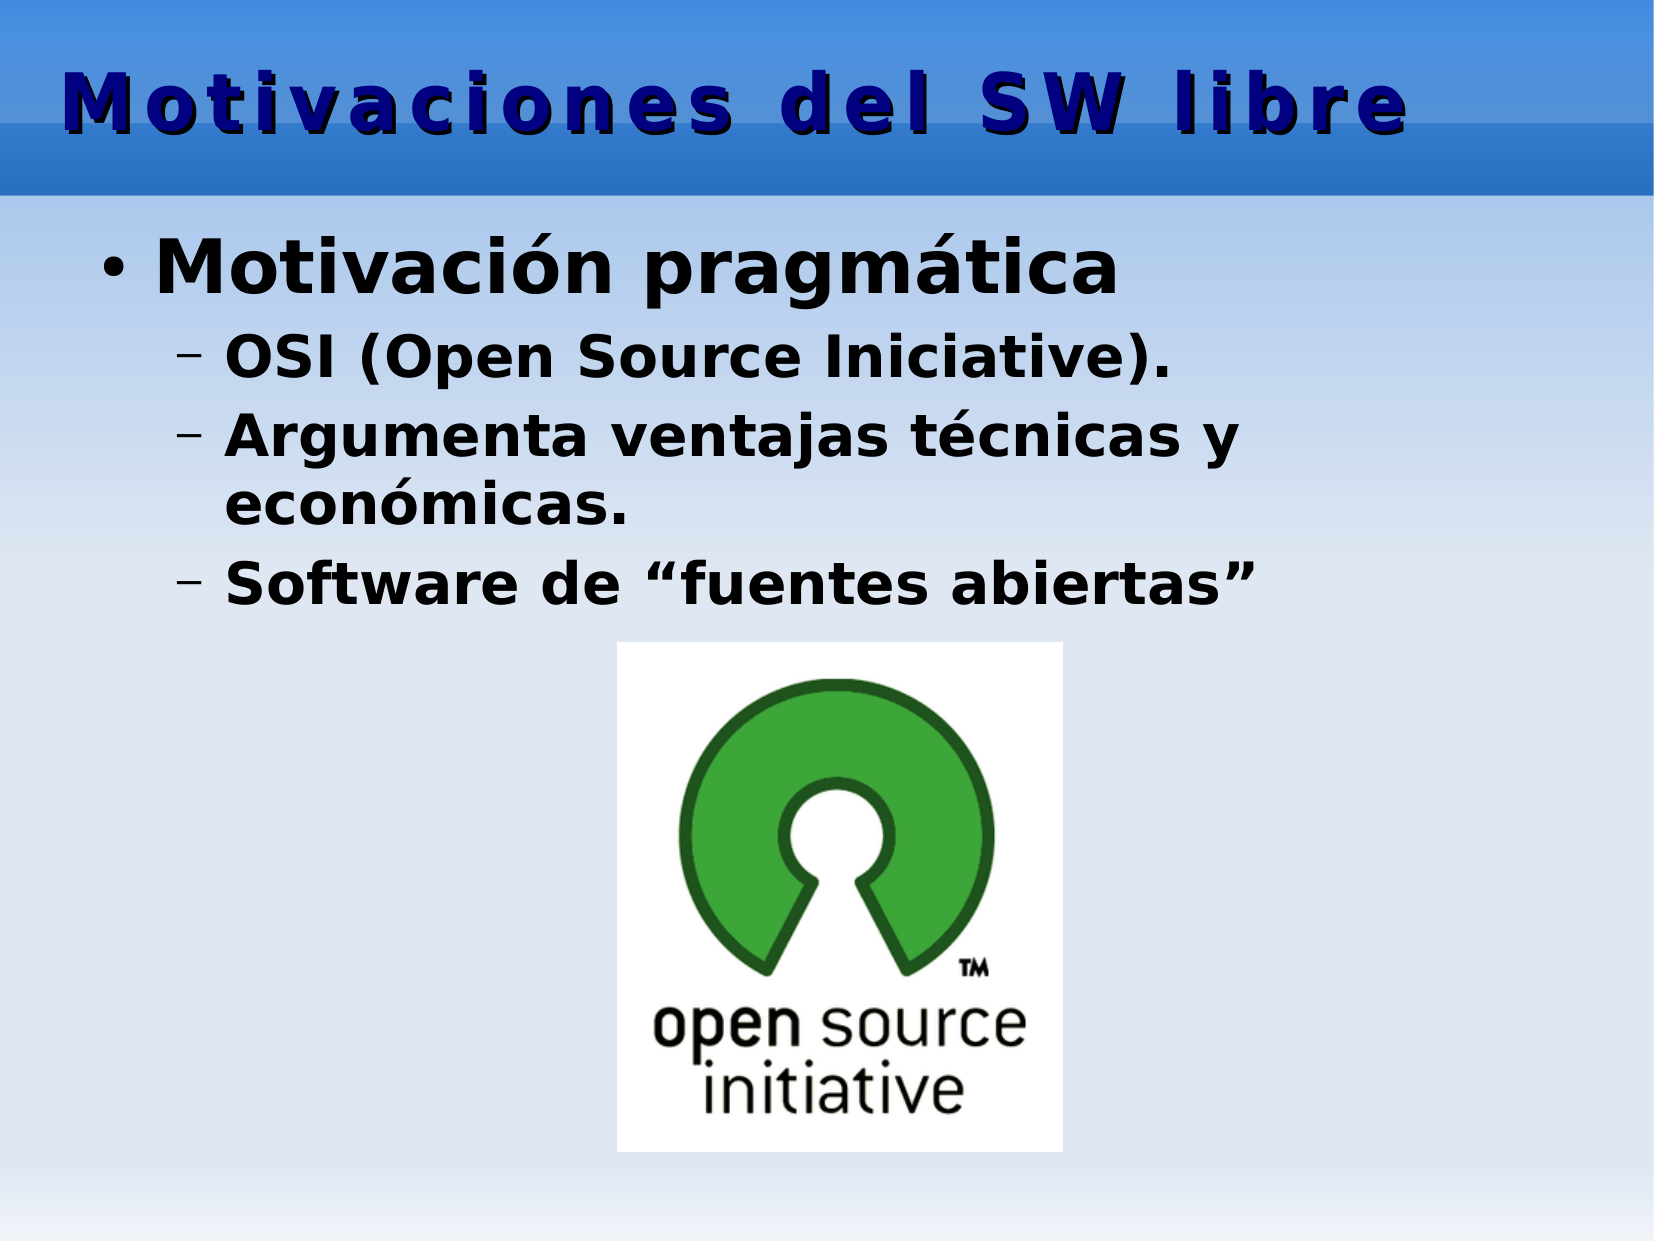

# Motivaciones del SW libre
Motivación pragmática
OSI (Open Source Iniciative).
Argumenta ventajas técnicas y económicas.
Software de “fuentes abiertas”